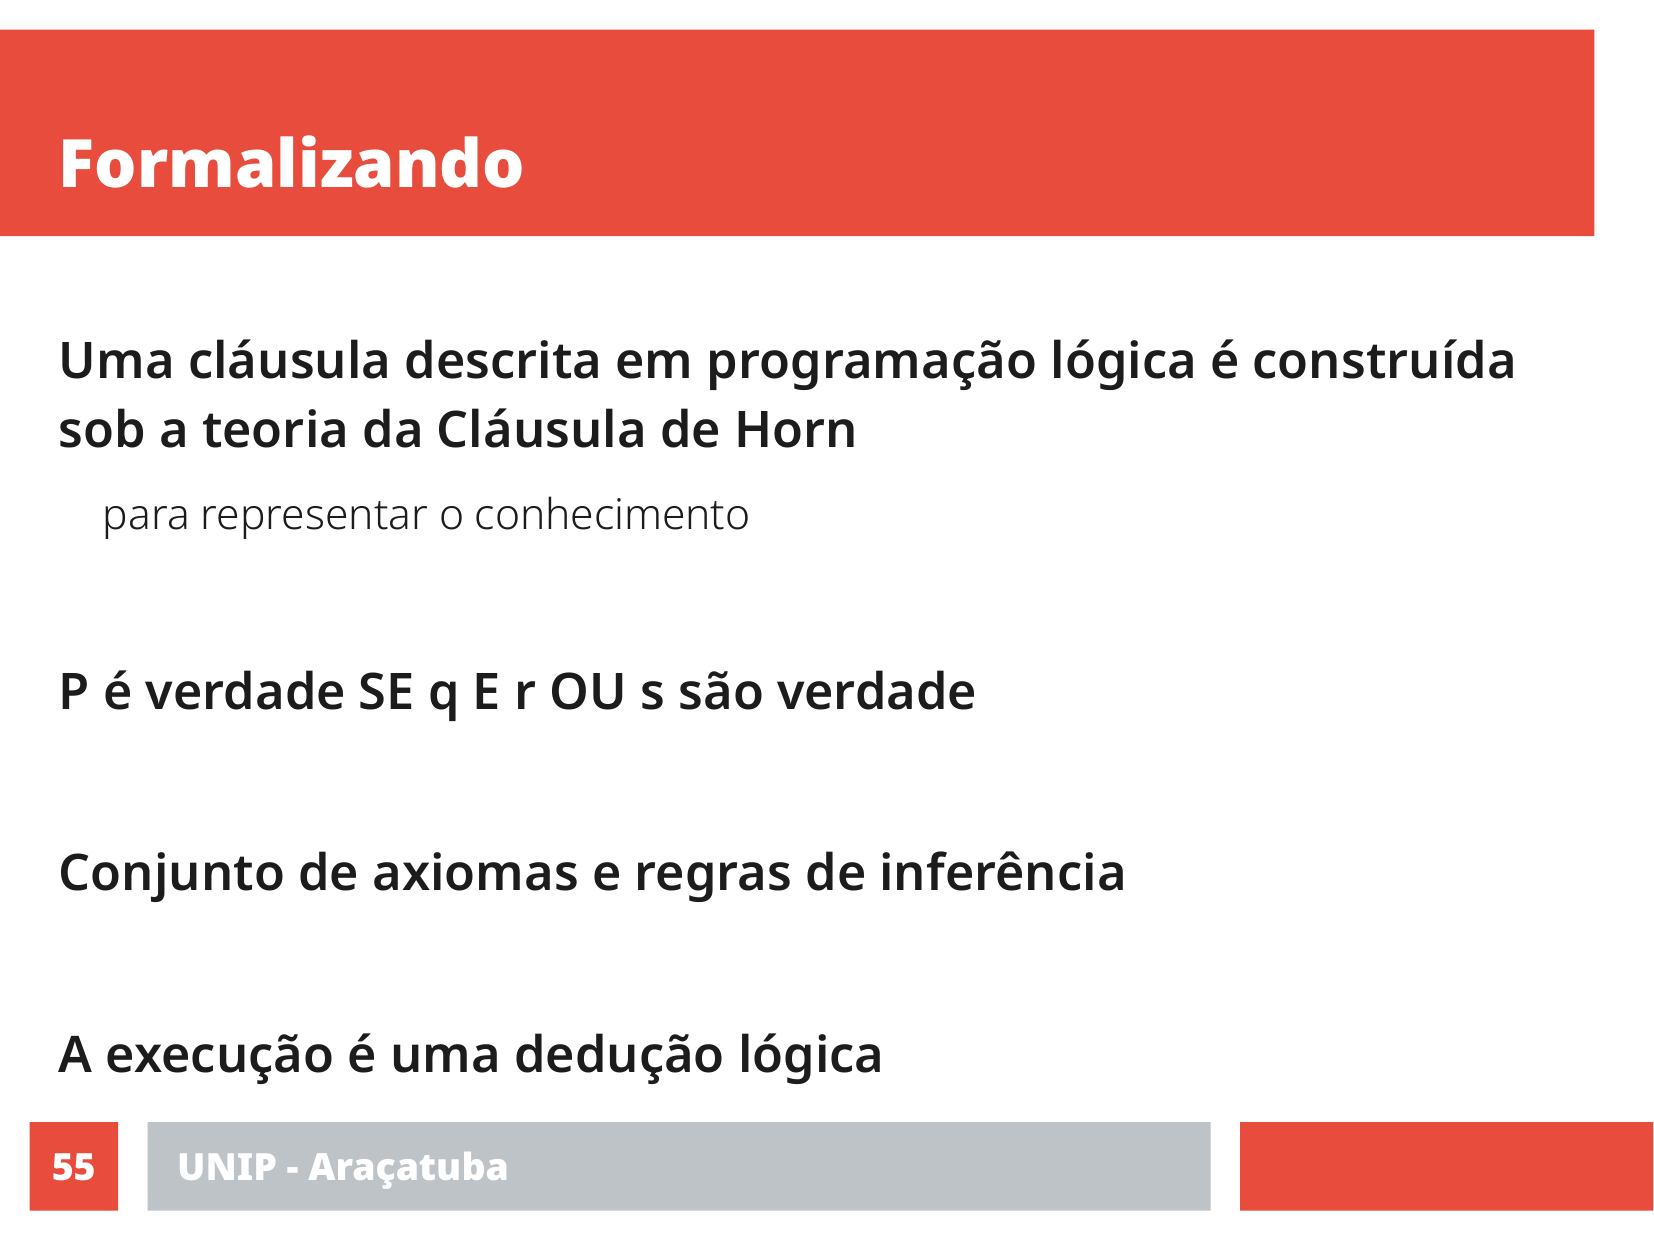

# Formalizando
Uma cláusula descrita em programação lógica é construída sob a teoria da Cláusula de Horn
para representar o conhecimento
P é verdade SE q E r OU s são verdade
Conjunto de axiomas e regras de inferência
A execução é uma dedução lógica
55
UNIP - Araçatuba